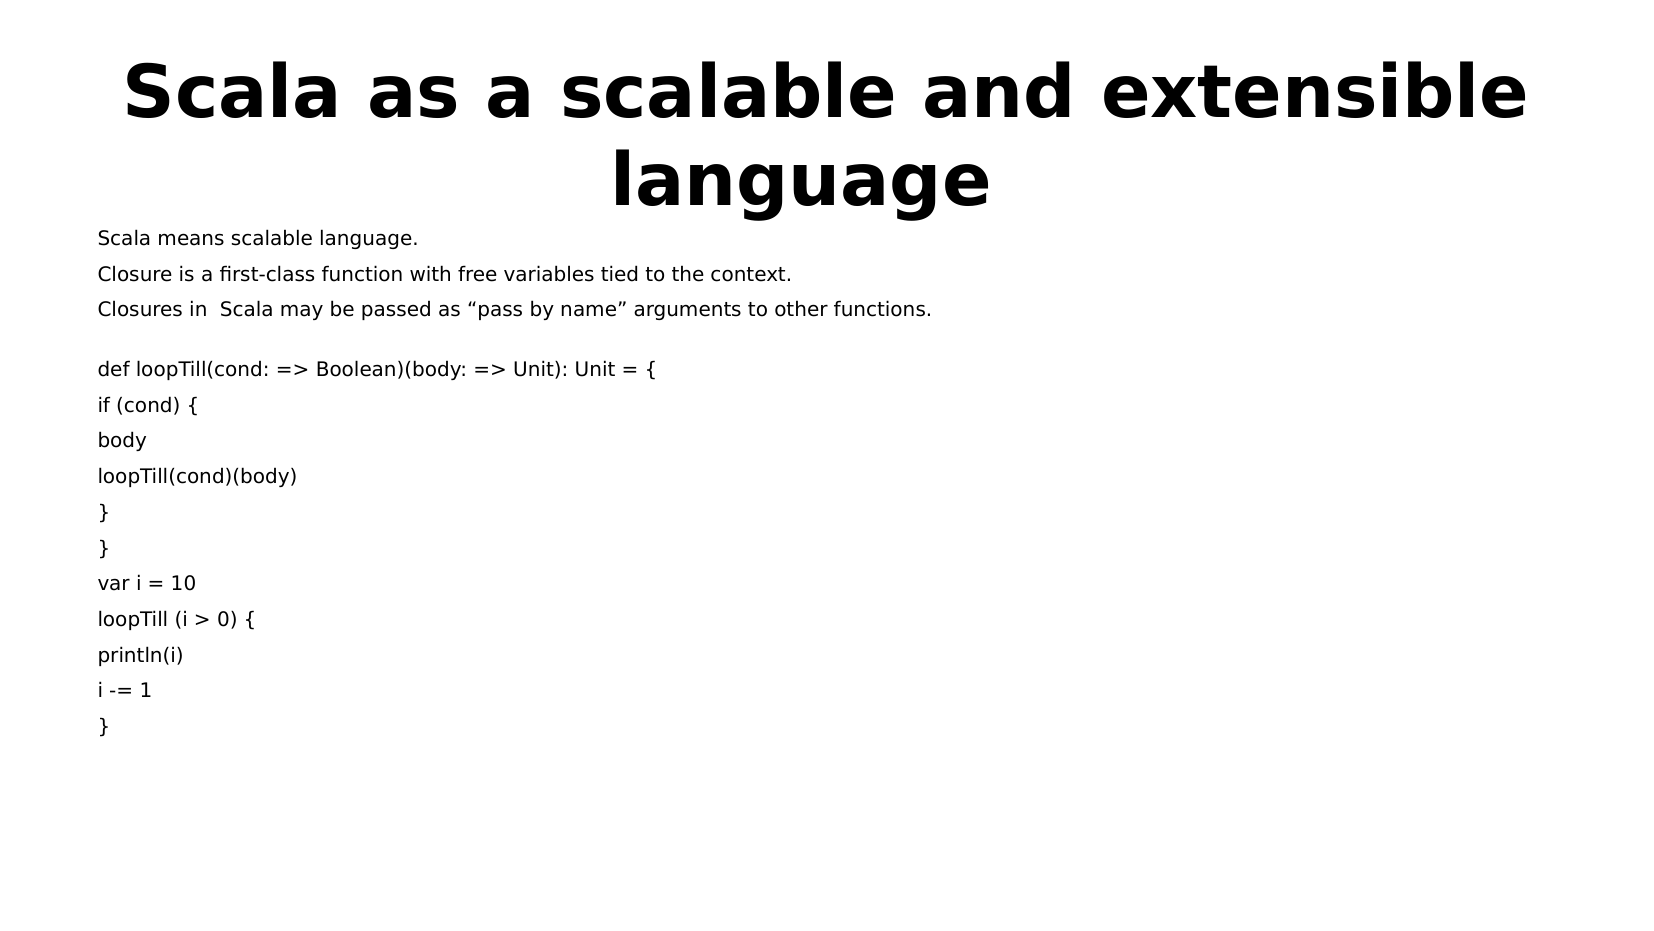

# Scala as a scalable and extensible language
Scala means scalable language.
Closure is a first-class function with free variables tied to the context.
Closures in Scala may be passed as “pass by name” arguments to other functions.
def loopTill(cond: => Boolean)(body: => Unit): Unit = {
if (cond) {
body
loopTill(cond)(body)
}
}
var i = 10
loopTill (i > 0) {
println(i)
i -= 1
}